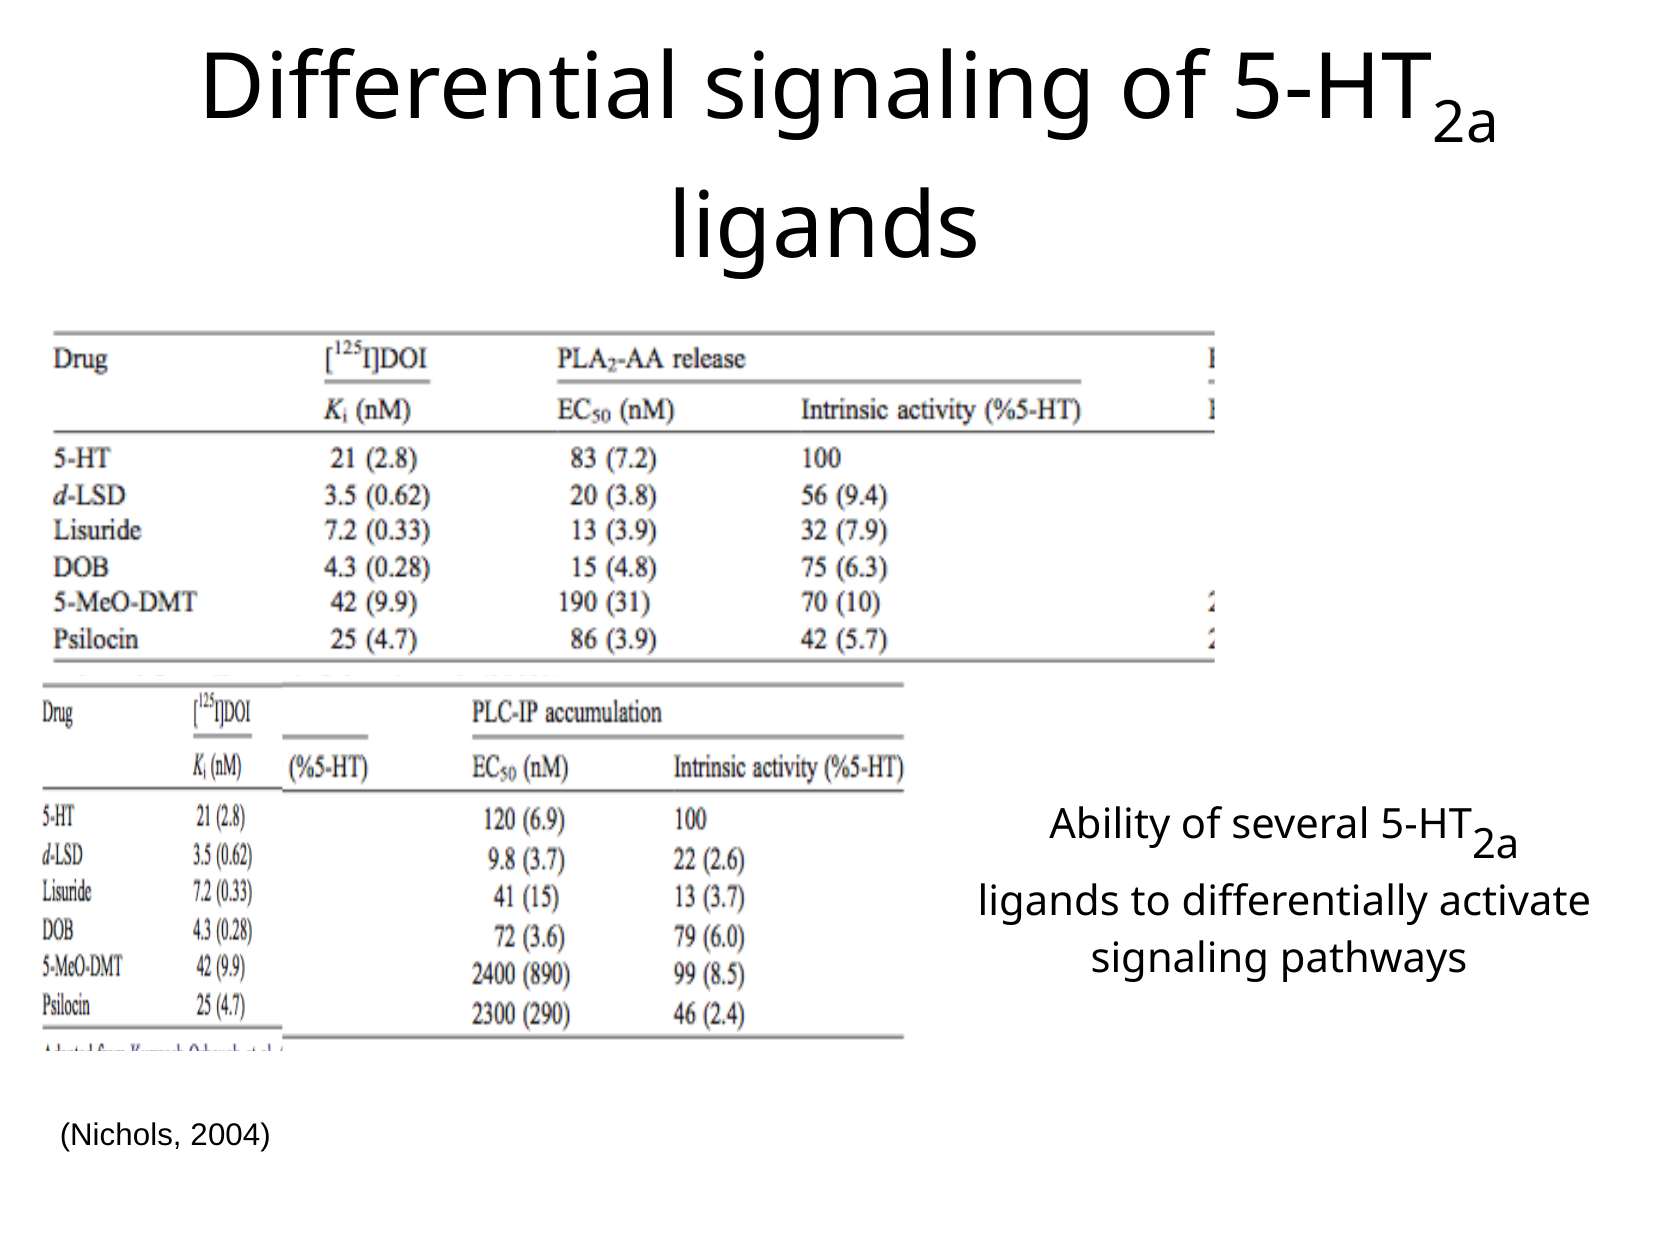

# Differential signaling of 5-HT2a ligands
Ability of several 5-HT2a ligands to differentially activate signaling pathways
(Nichols, 2004)